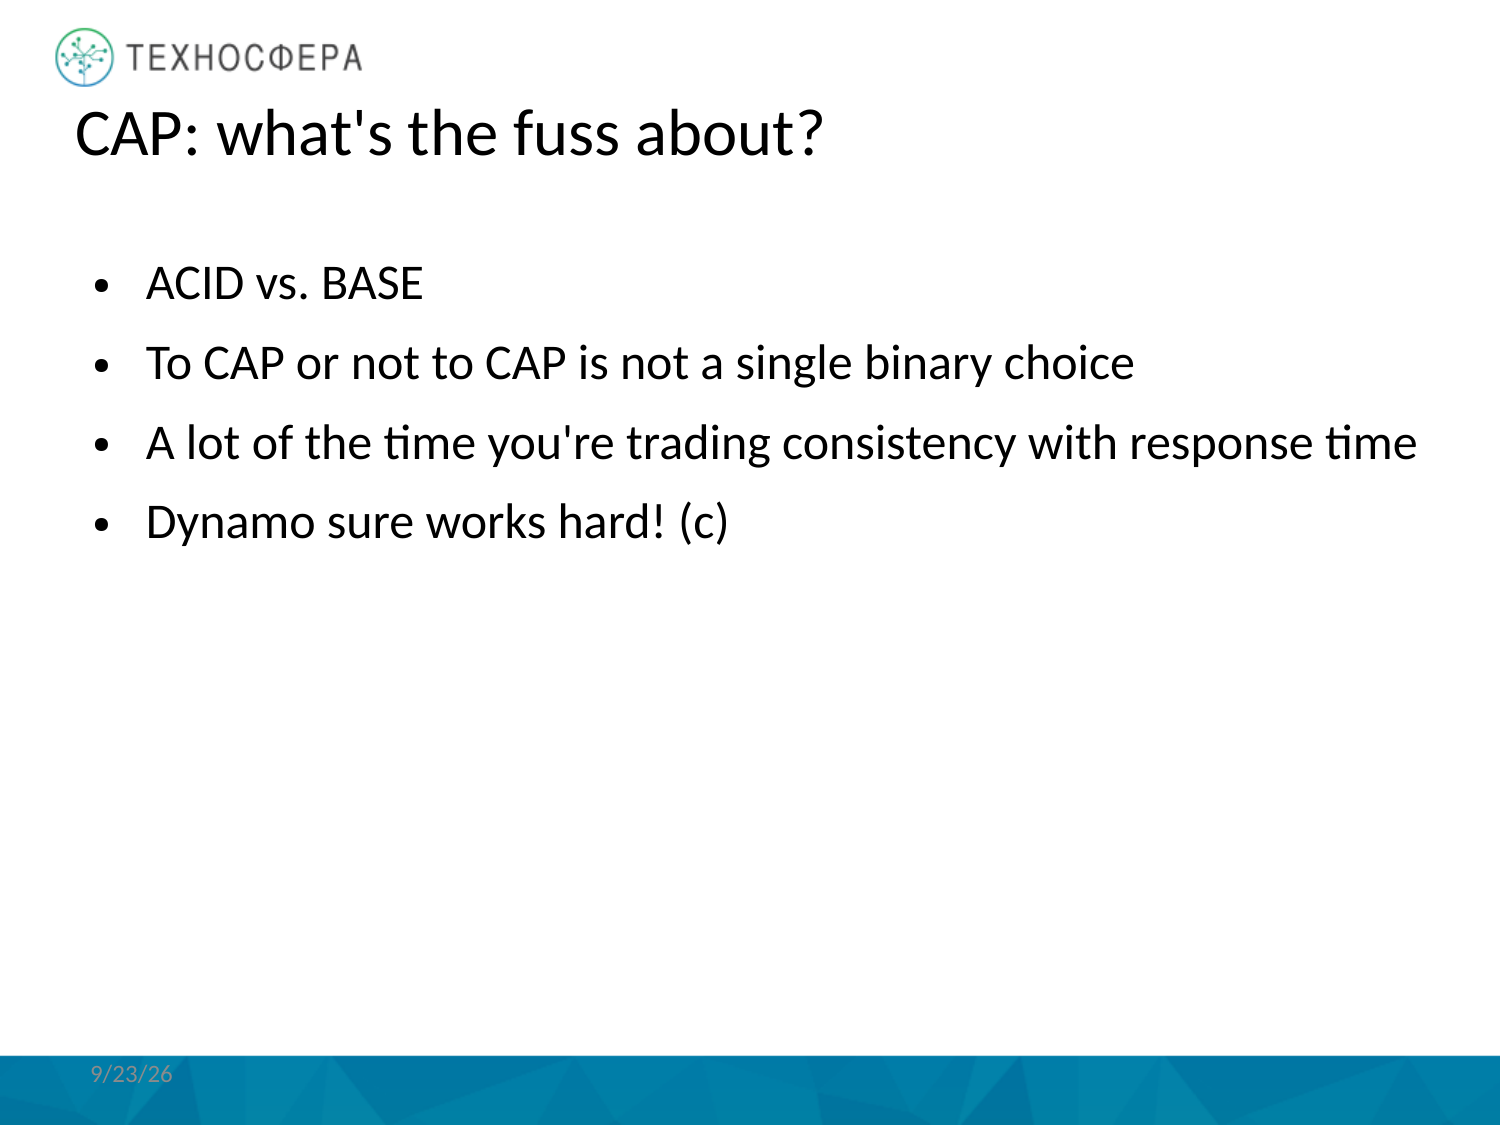

# CAP: what's the fuss about?
ACID vs. BASE
To CAP or not to CAP is not a single binary choice
A lot of the time you're trading consistency with response time
Dynamo sure works hard! (c)